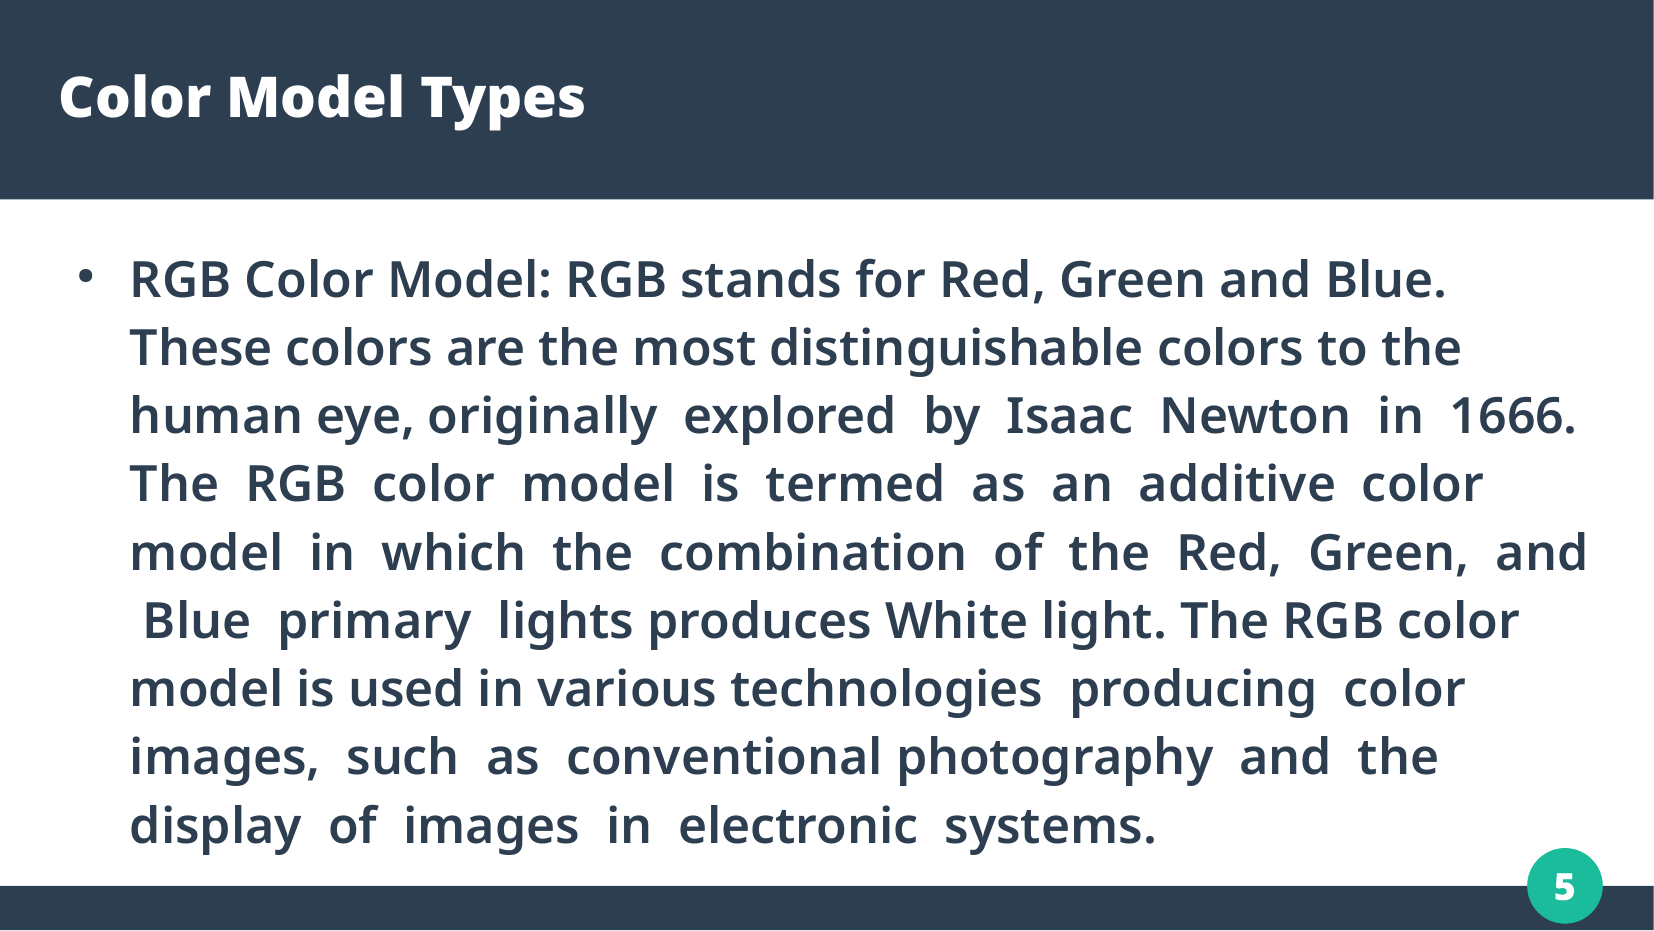

# Color Model Types
RGB Color Model: RGB stands for Red, Green and Blue. These colors are the most distinguishable colors to the human eye, originally explored by Isaac Newton in 1666. The RGB color model is termed as an additive color model in which the combination of the Red, Green, and Blue primary lights produces White light. The RGB color model is used in various technologies producing color images, such as conventional photography and the display of images in electronic systems.